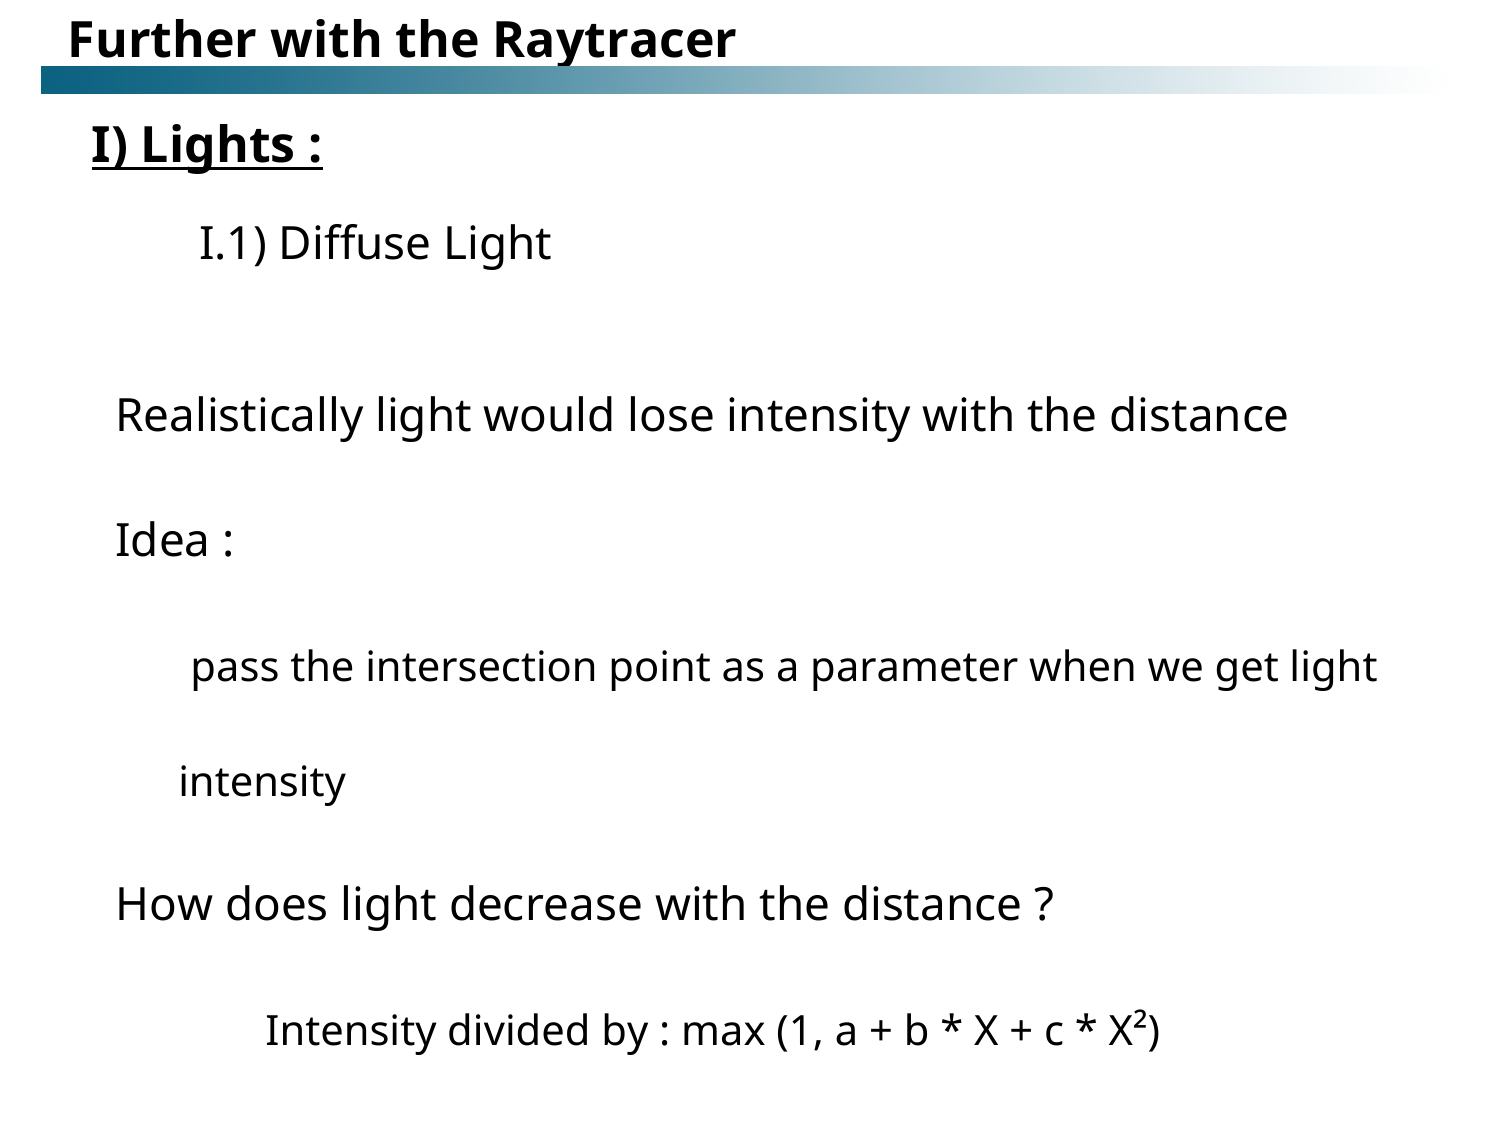

# Further with the Raytracer
I) Lights :
I.1) Diffuse Light
 Realistically light would lose intensity with the distance
 Idea :
 pass the intersection point as a parameter when we get light intensity
 How does light decrease with the distance ?
 Intensity divided by : max (1, a + b * X + c * X²)
 Where X is the distance
 a, b and c constants given by user